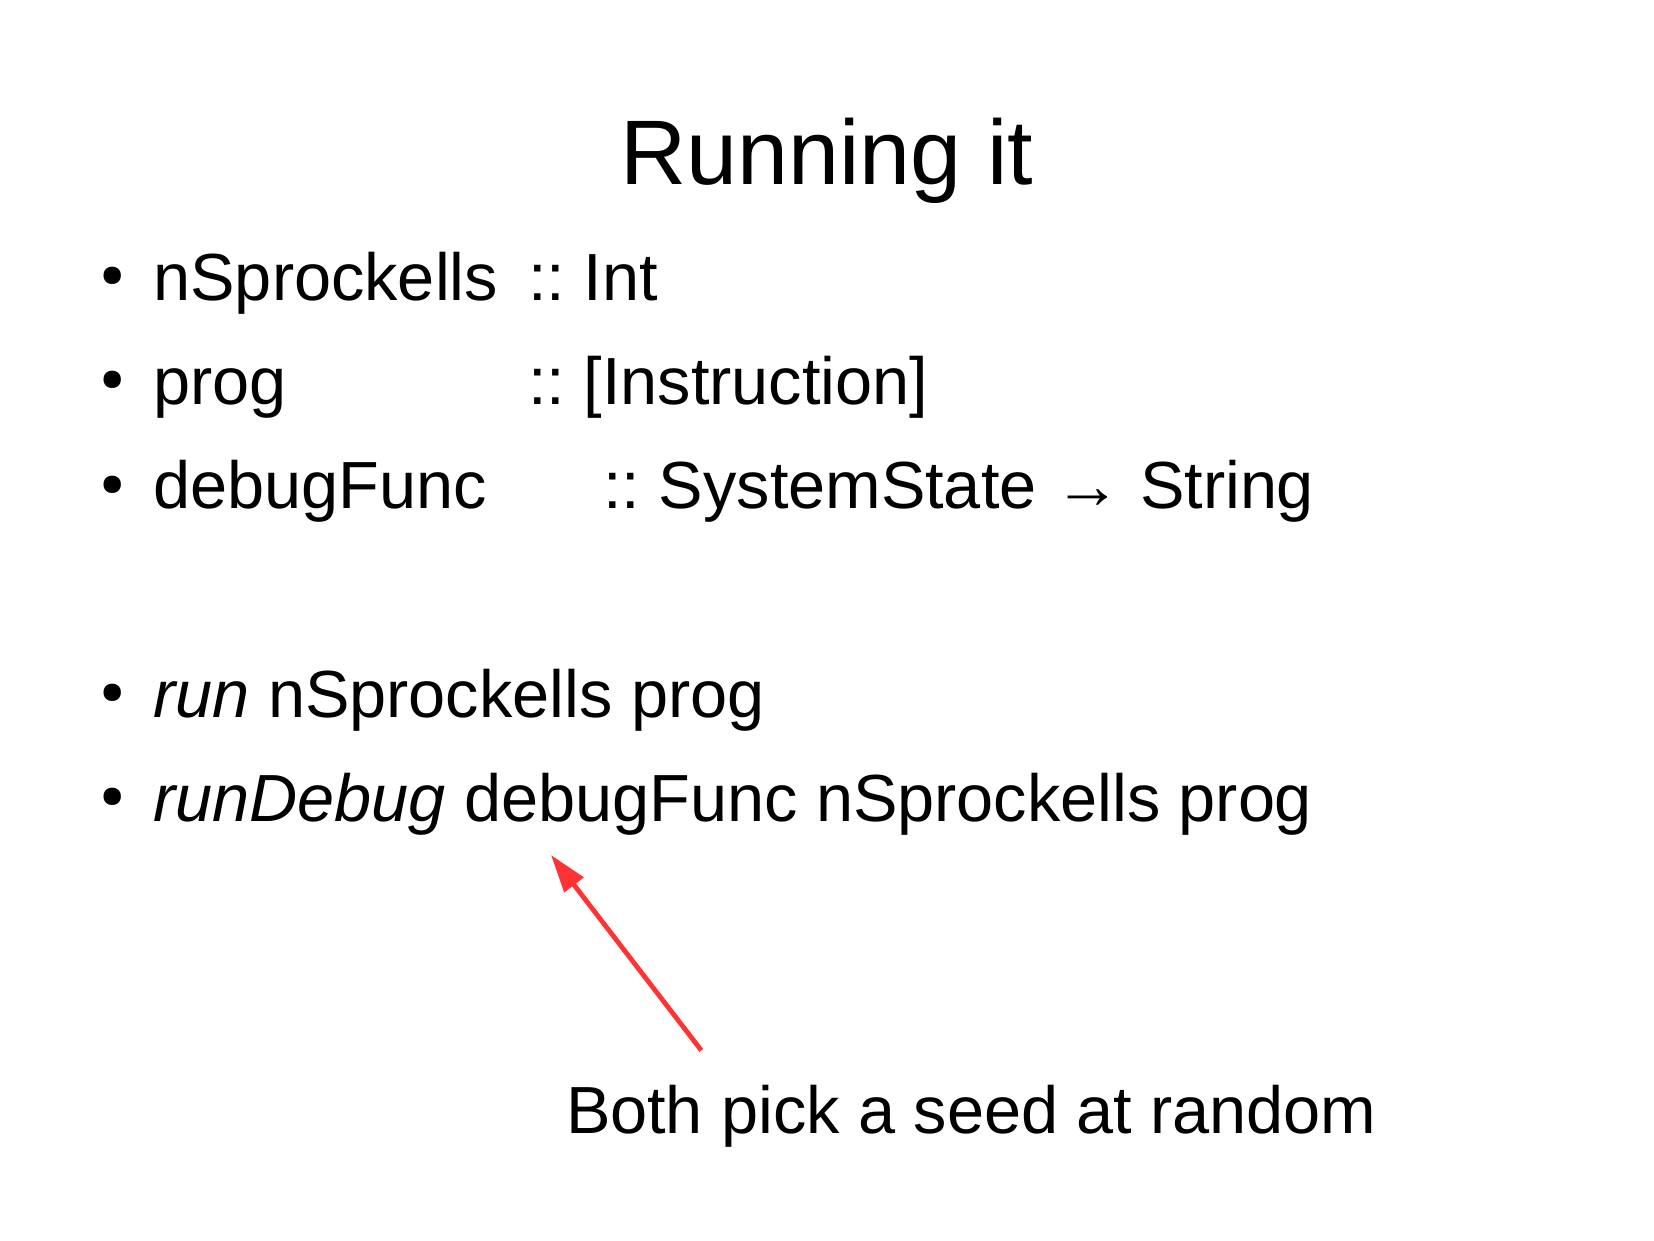

# Running it
nSprockells 	:: Int
prog				:: [Instruction]
debugFunc		:: SystemState → String
run nSprockells prog
runDebug debugFunc nSprockells prog
Both pick a seed at random